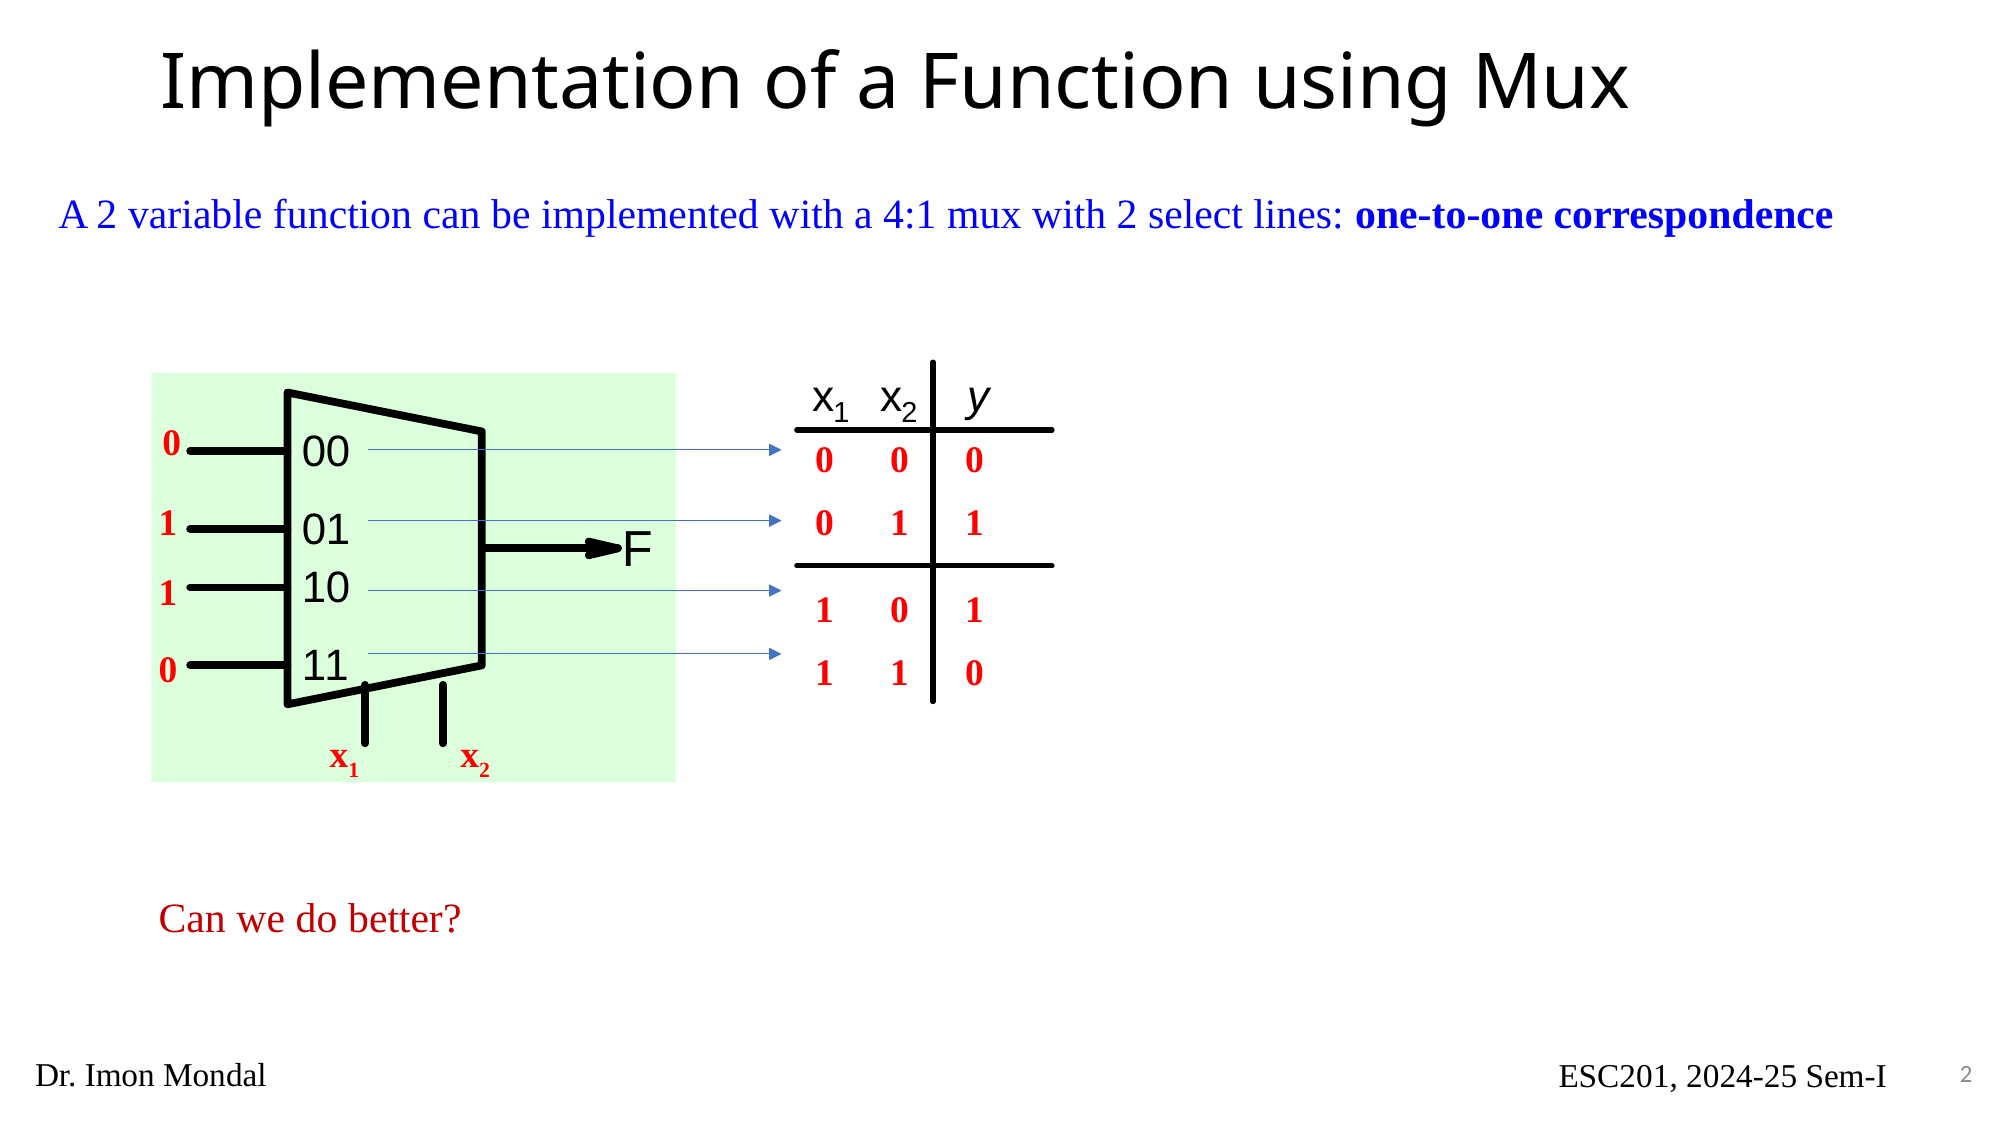

# Implementation of a Function using Mux
A 2 variable function can be implemented with a 4:1 mux with 2 select lines: one-to-one correspondence
0
0
0
0
0
1
1
1
1
1
0
1
0
1
1
0
x1
x2
Can we do better?
2